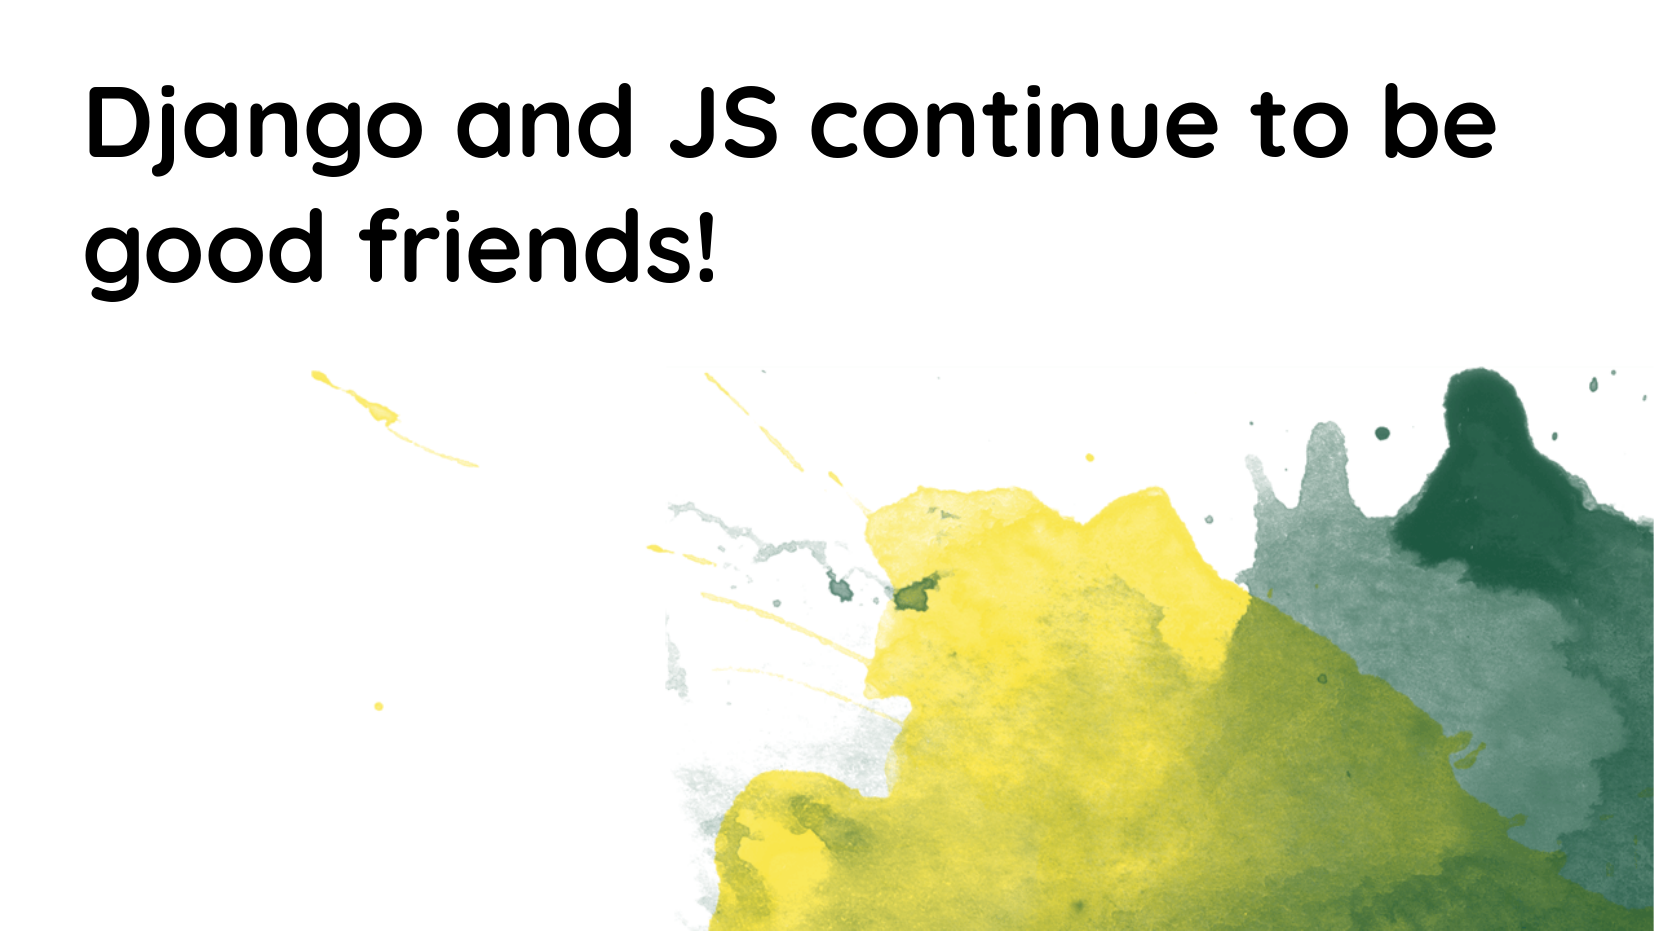

# Django and JS continue to be good friends!